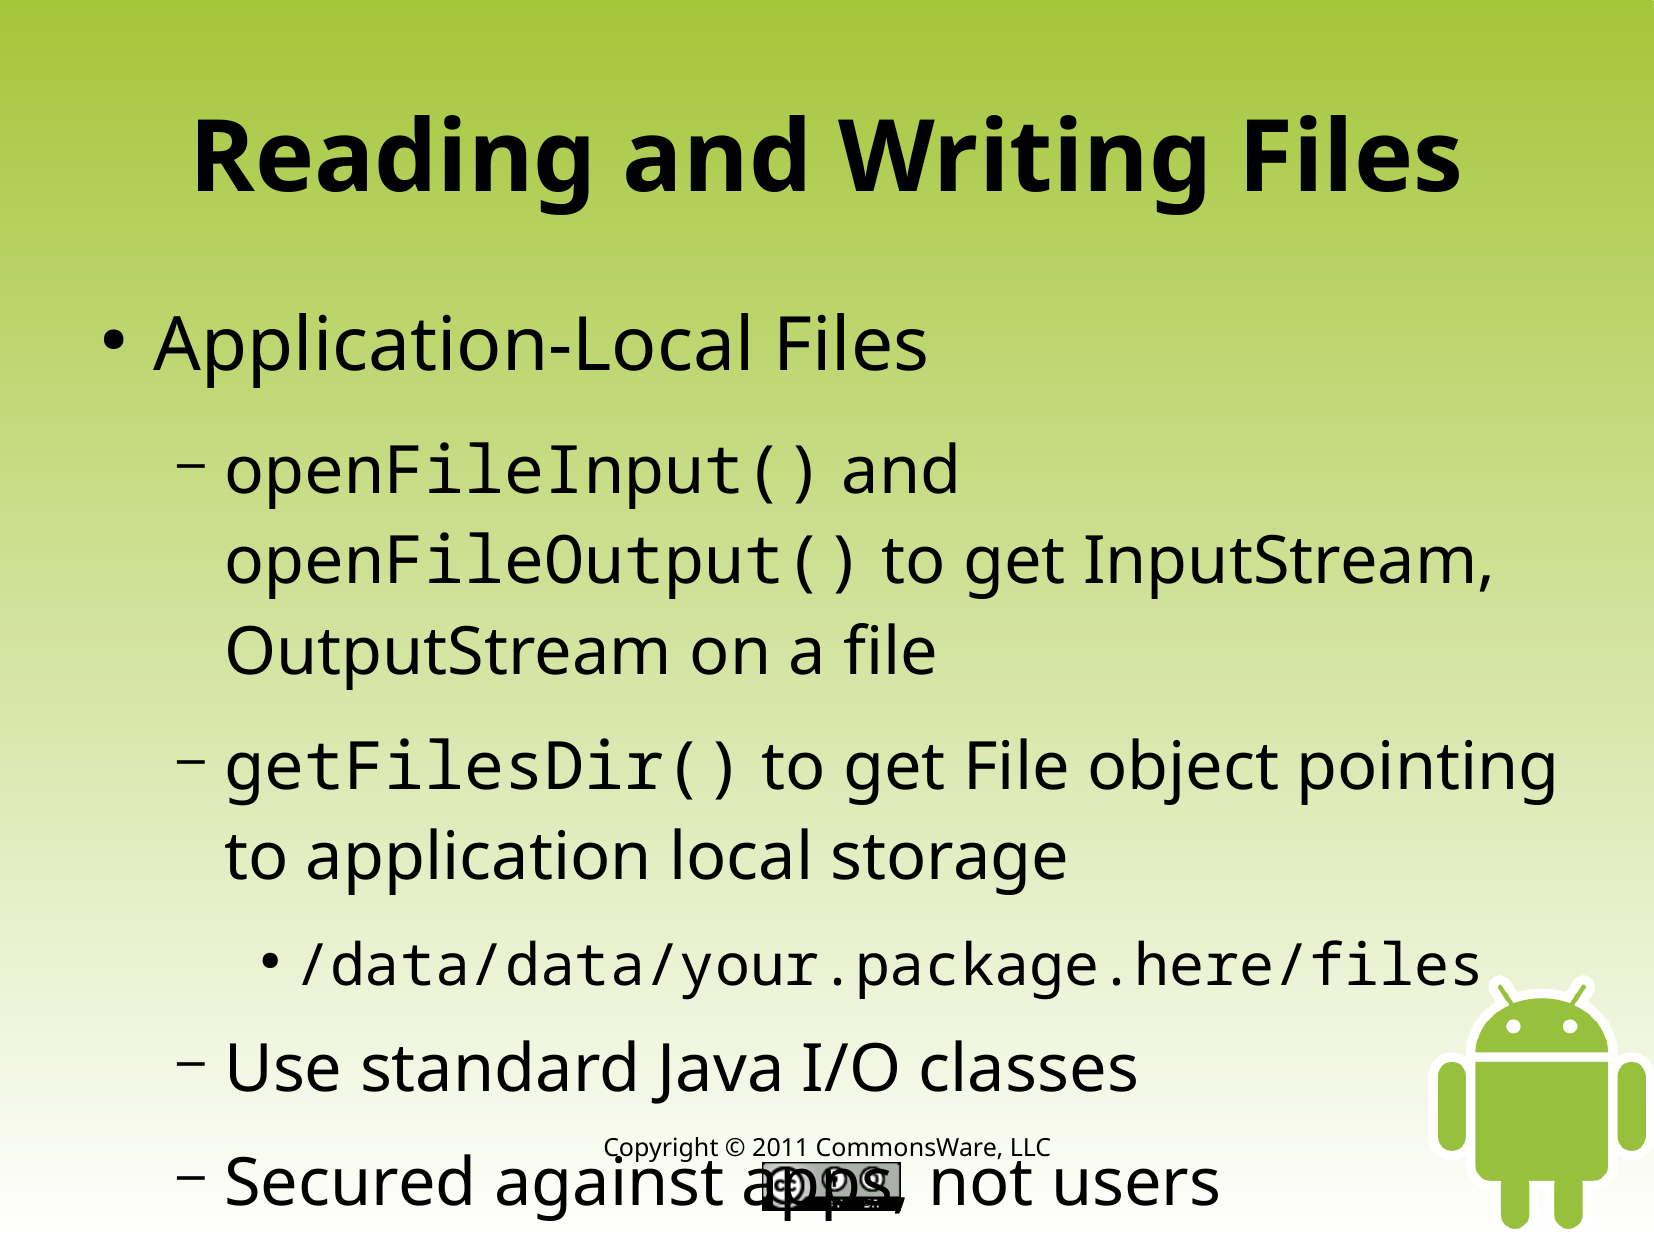

# Reading and Writing Files
Application-Local Files
openFileInput() and openFileOutput() to get InputStream, OutputStream on a file
getFilesDir() to get File object pointing to application local storage
/data/data/your.package.here/files
Use standard Java I/O classes
Secured against apps, not users
Limited space